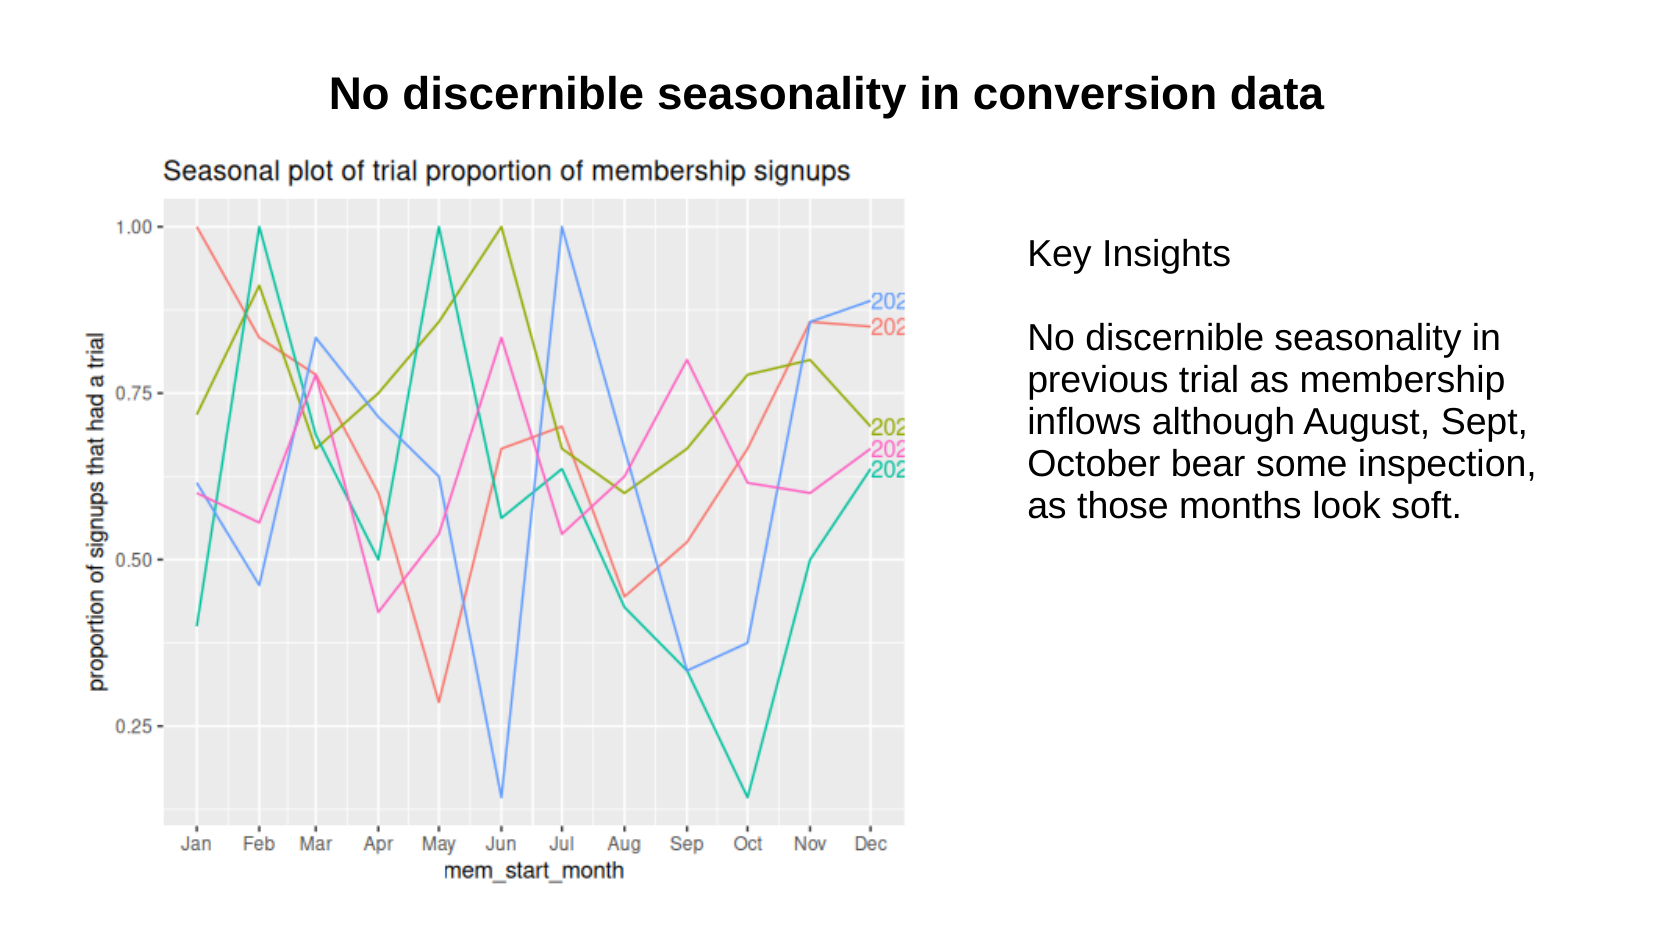

# No discernible seasonality in conversion data
Key Insights
No discernible seasonality in previous trial as membership inflows although August, Sept, October bear some inspection, as those months look soft.